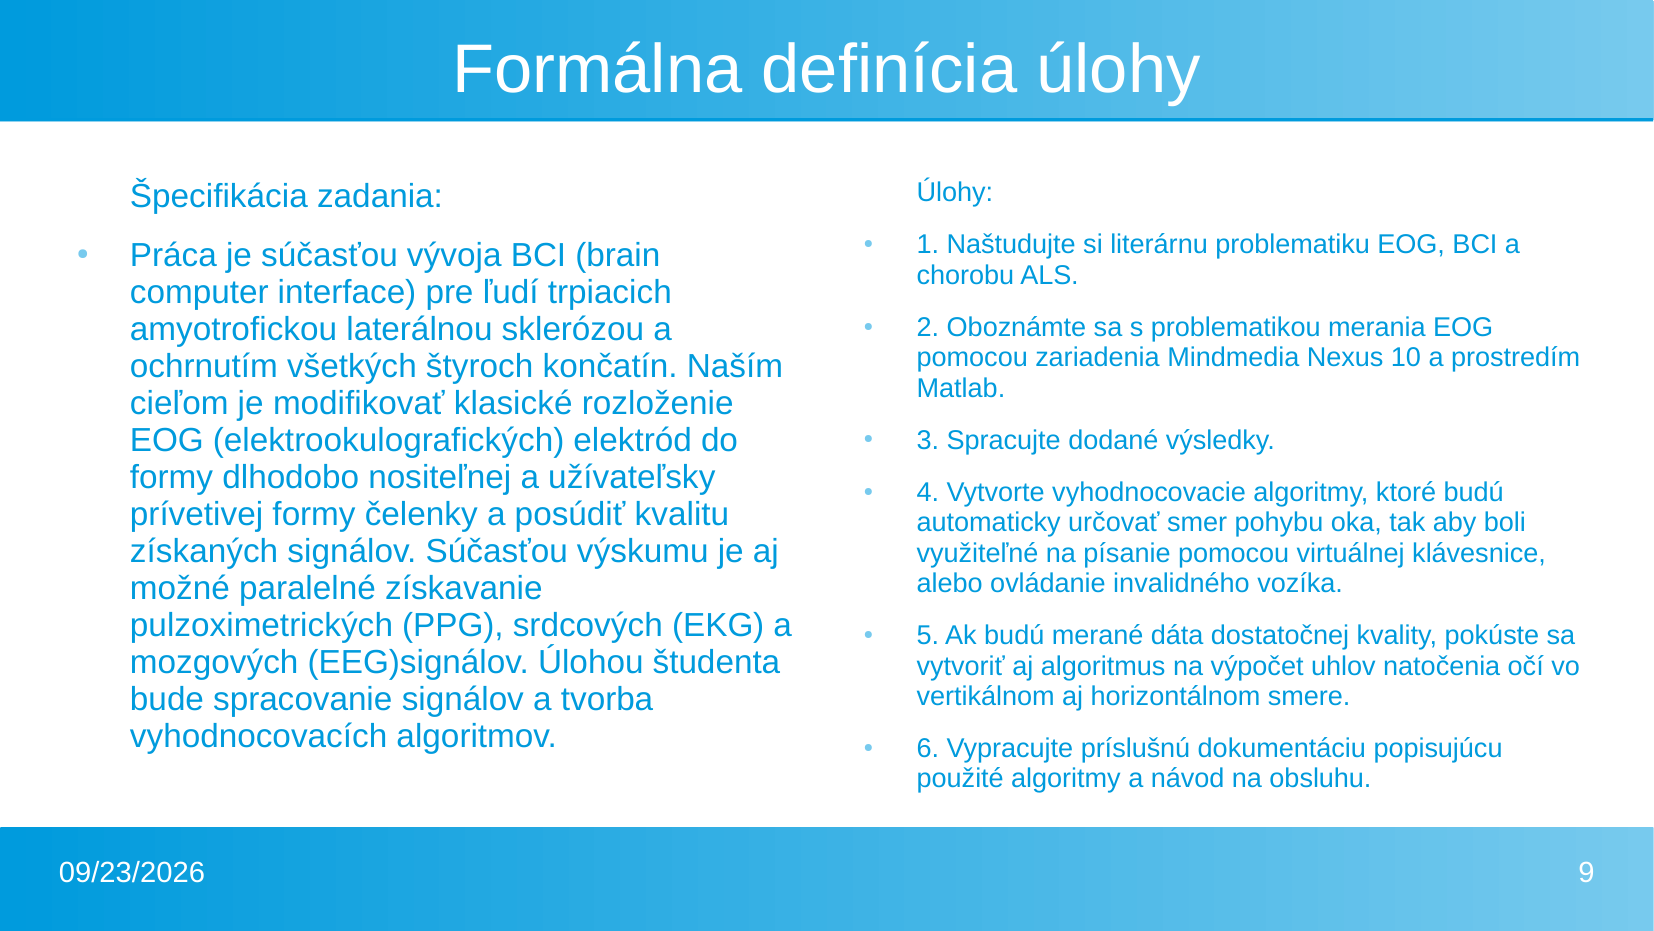

# Formálna definícia úlohy
Špecifikácia zadania:
Práca je súčasťou vývoja BCI (brain computer interface) pre ľudí trpiacich amyotrofickou laterálnou sklerózou a ochrnutím všetkých štyroch končatín. Naším cieľom je modifikovať klasické rozloženie EOG (elektrookulografických) elektród do formy dlhodobo nositeľnej a užívateľsky prívetivej formy čelenky a posúdiť kvalitu získaných signálov. Súčasťou výskumu je aj možné paralelné získavanie pulzoximetrických (PPG), srdcových (EKG) a mozgových (EEG)signálov. Úlohou študenta bude spracovanie signálov a tvorba vyhodnocovacích algoritmov.
Úlohy:
1. Naštudujte si literárnu problematiku EOG, BCI a chorobu ALS.
2. Oboznámte sa s problematikou merania EOG pomocou zariadenia Mindmedia Nexus 10 a prostredím Matlab.
3. Spracujte dodané výsledky.
4. Vytvorte vyhodnocovacie algoritmy, ktoré budú automaticky určovať smer pohybu oka, tak aby boli využiteľné na písanie pomocou virtuálnej klávesnice, alebo ovládanie invalidného vozíka.
5. Ak budú merané dáta dostatočnej kvality, pokúste sa vytvoriť aj algoritmus na výpočet uhlov natočenia očí vo vertikálnom aj horizontálnom smere.
6. Vypracujte príslušnú dokumentáciu popisujúcu použité algoritmy a návod na obsluhu.
9